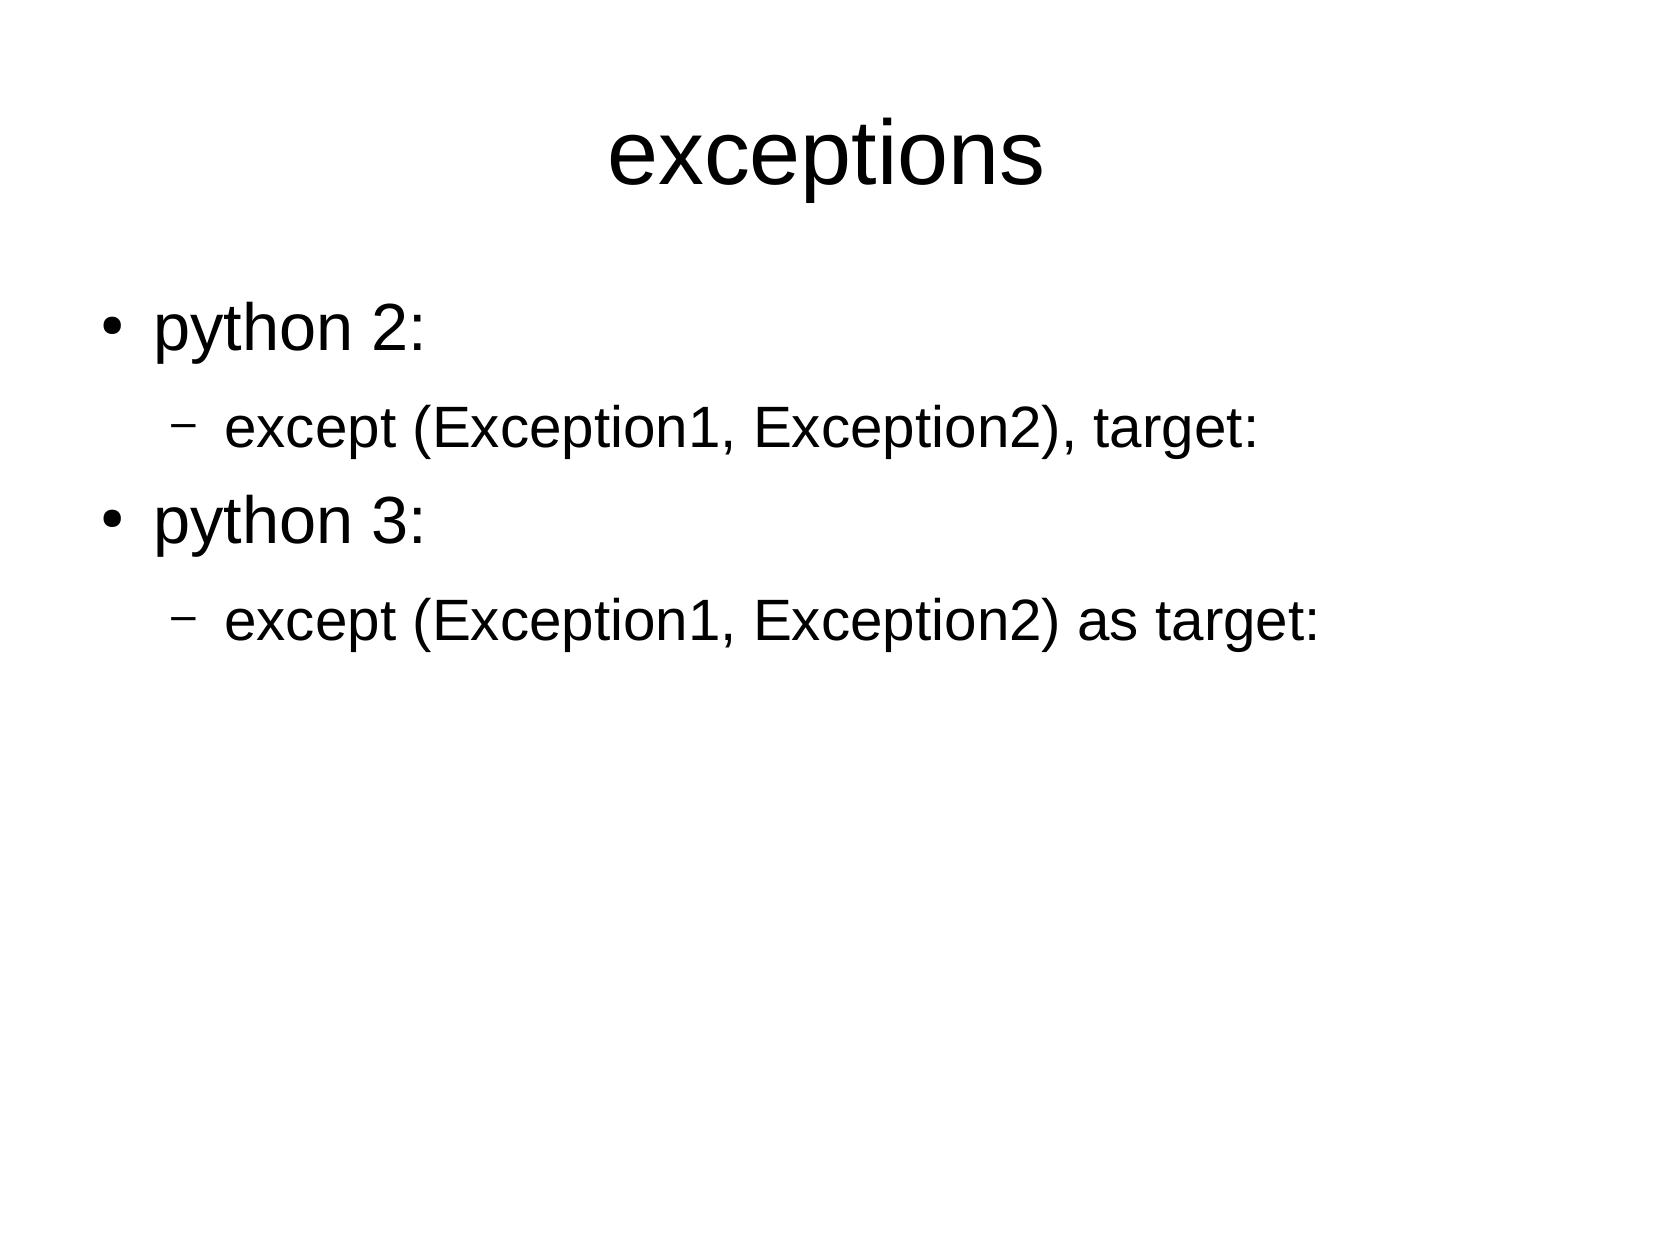

# exceptions
python 2:
except (Exception1, Exception2), target:
python 3:
except (Exception1, Exception2) as target: